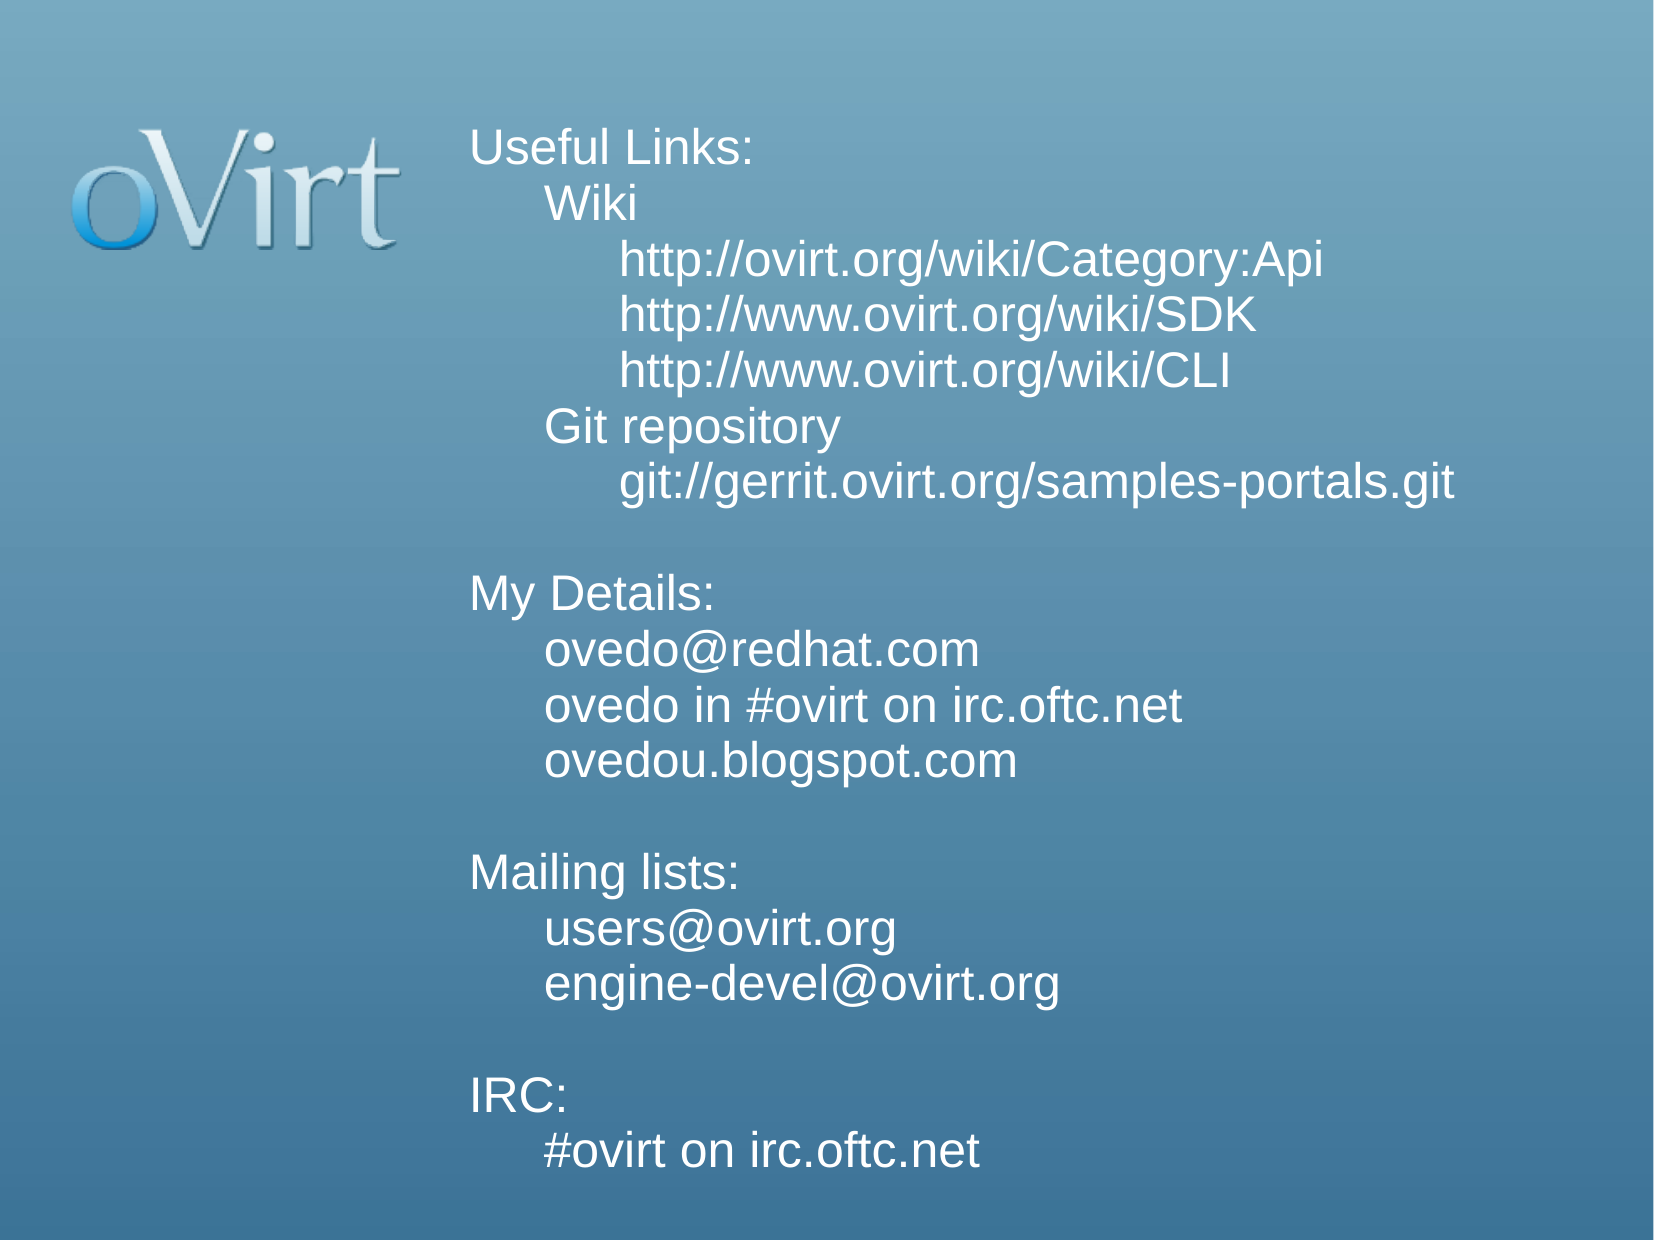

Useful Links:
	Wiki
 		http://ovirt.org/wiki/Category:Api
		http://www.ovirt.org/wiki/SDK
		http://www.ovirt.org/wiki/CLI
	Git repository
		git://gerrit.ovirt.org/samples-portals.git
My Details:
	ovedo@redhat.com
	ovedo in #ovirt on irc.oftc.net
	ovedou.blogspot.com
Mailing lists:
	users@ovirt.org
	engine-devel@ovirt.org
IRC:
	#ovirt on irc.oftc.net